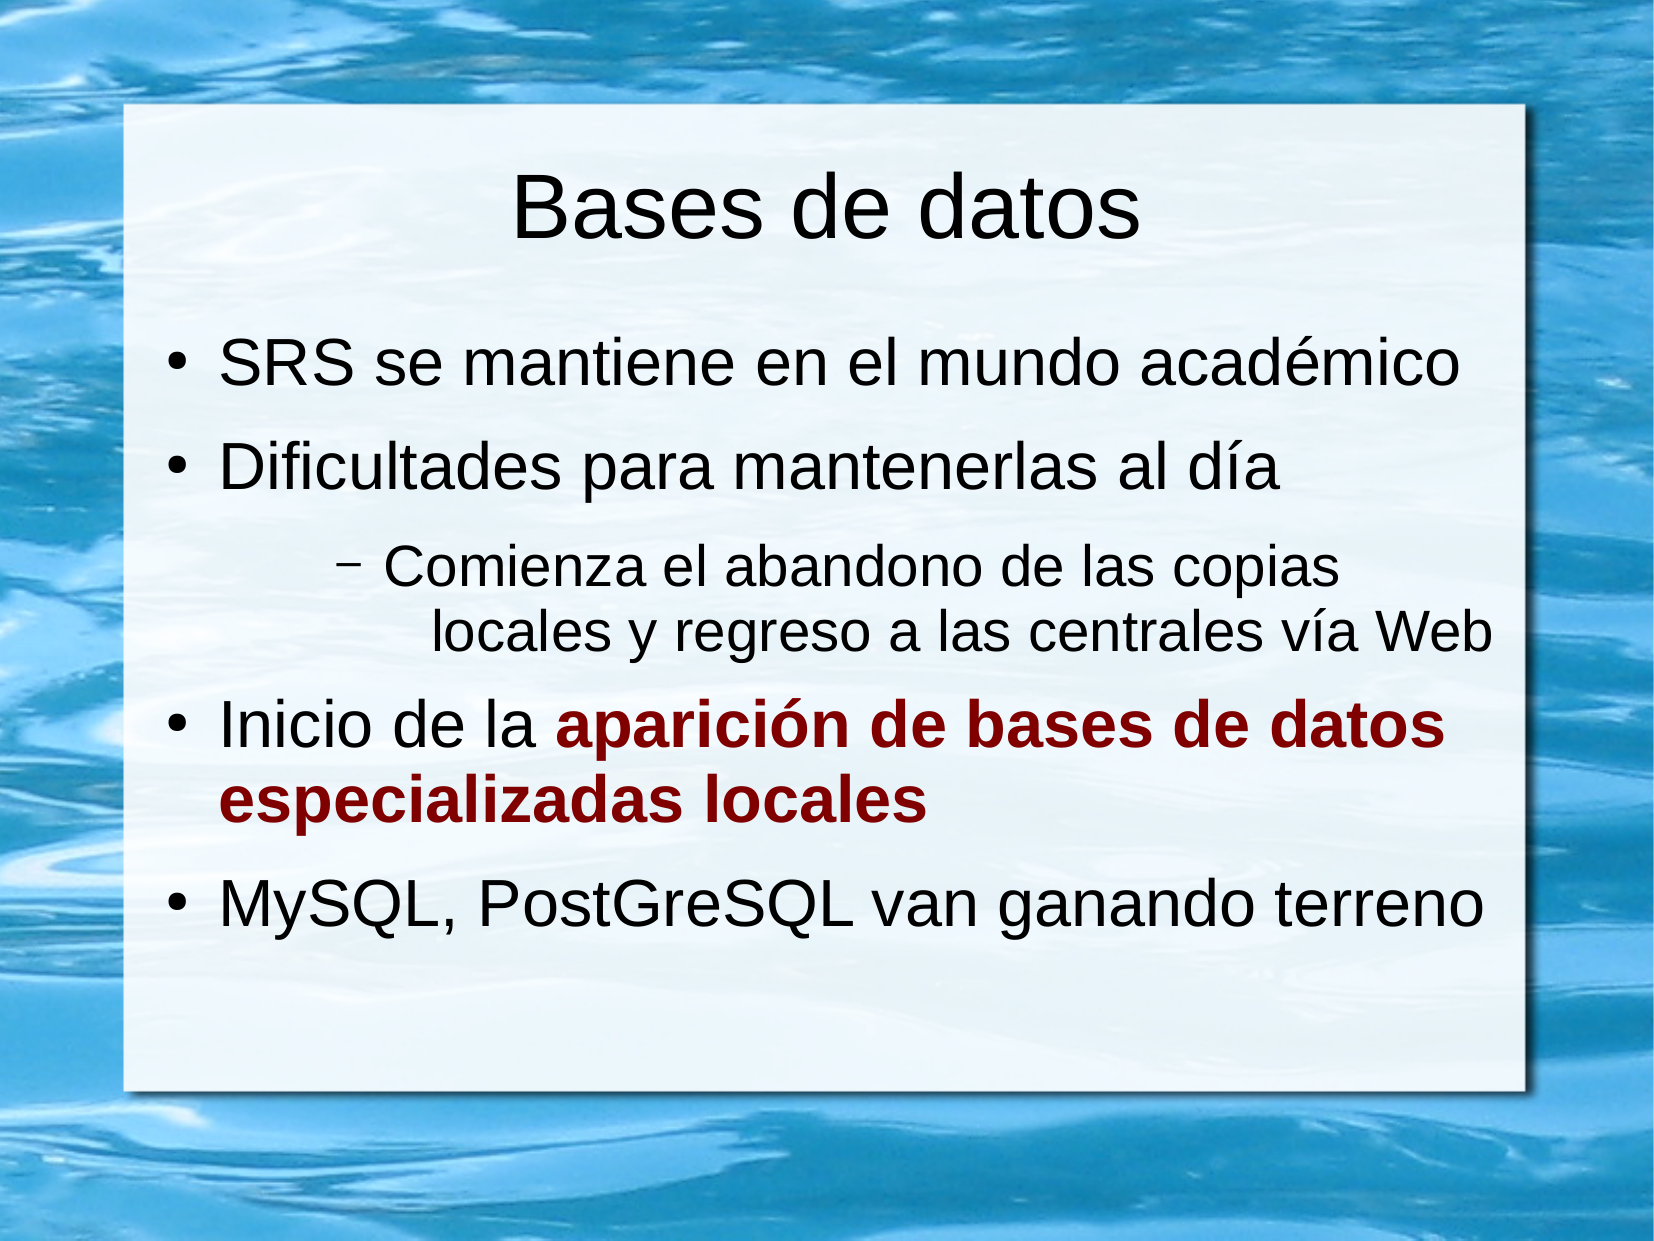

# Bases de datos
SRS se mantiene en el mundo académico
Dificultades para mantenerlas al día
Comienza el abandono de las copias locales y regreso a las centrales vía Web
Inicio de la aparición de bases de datos especializadas locales
MySQL, PostGreSQL van ganando terreno